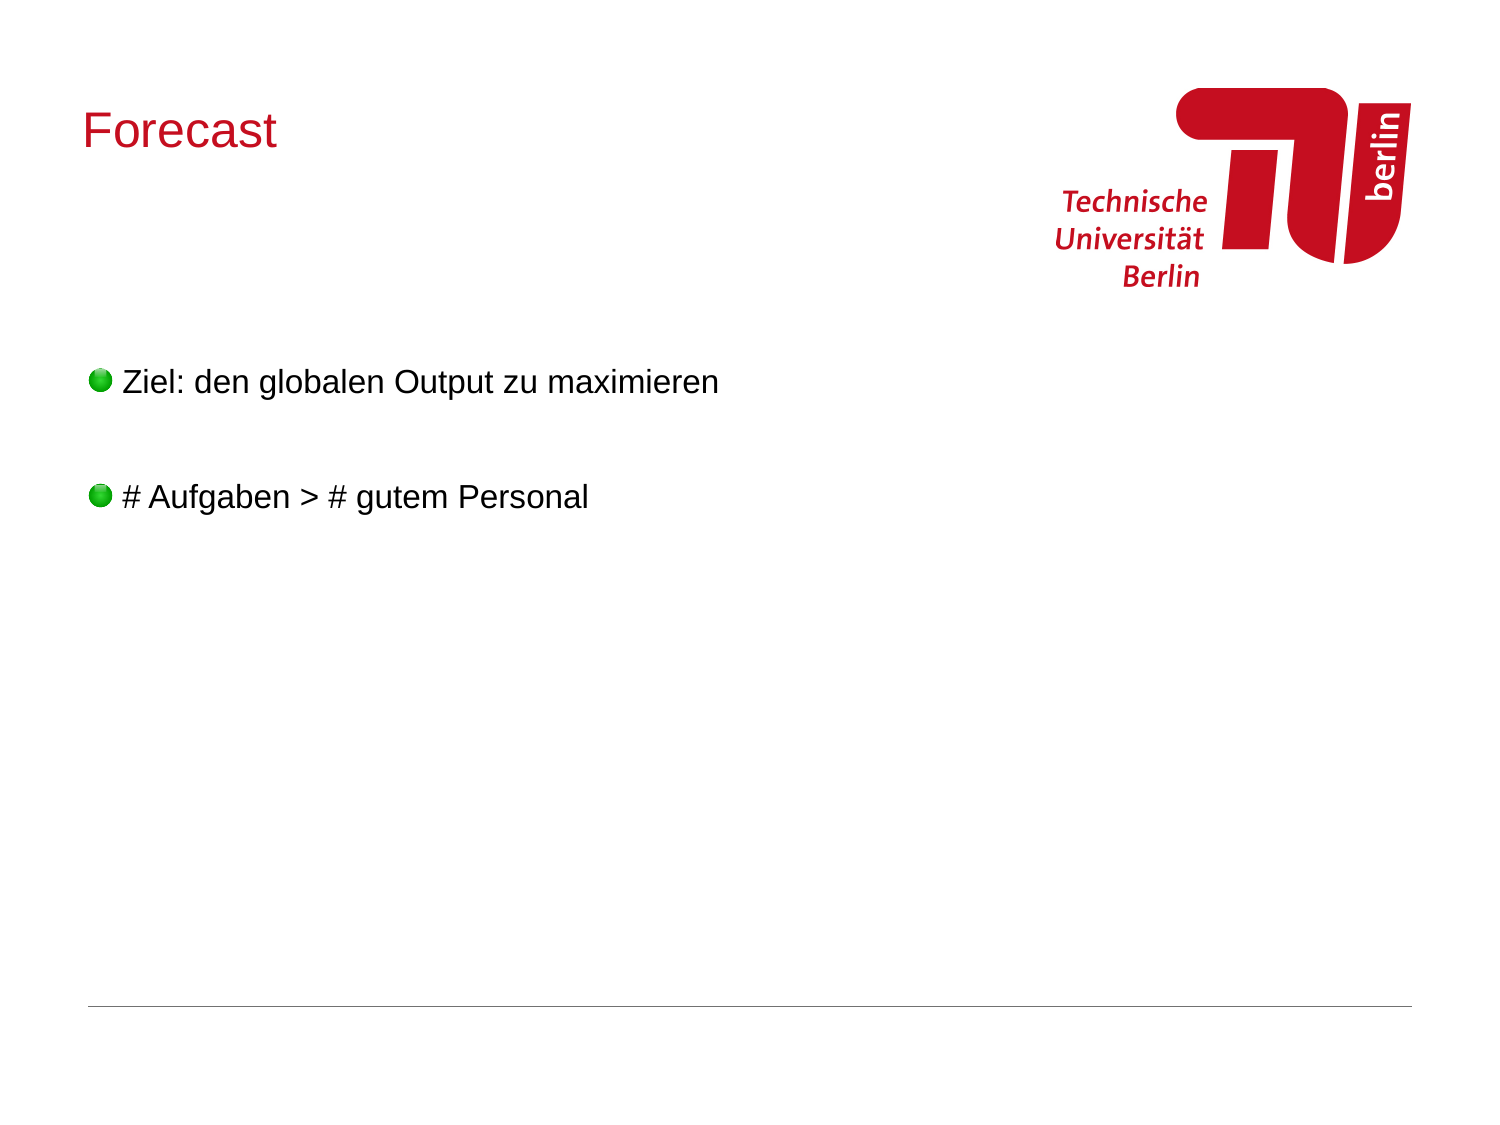

# Forecast
 Ziel: den globalen Output zu maximieren
 # Aufgaben > # gutem Personal